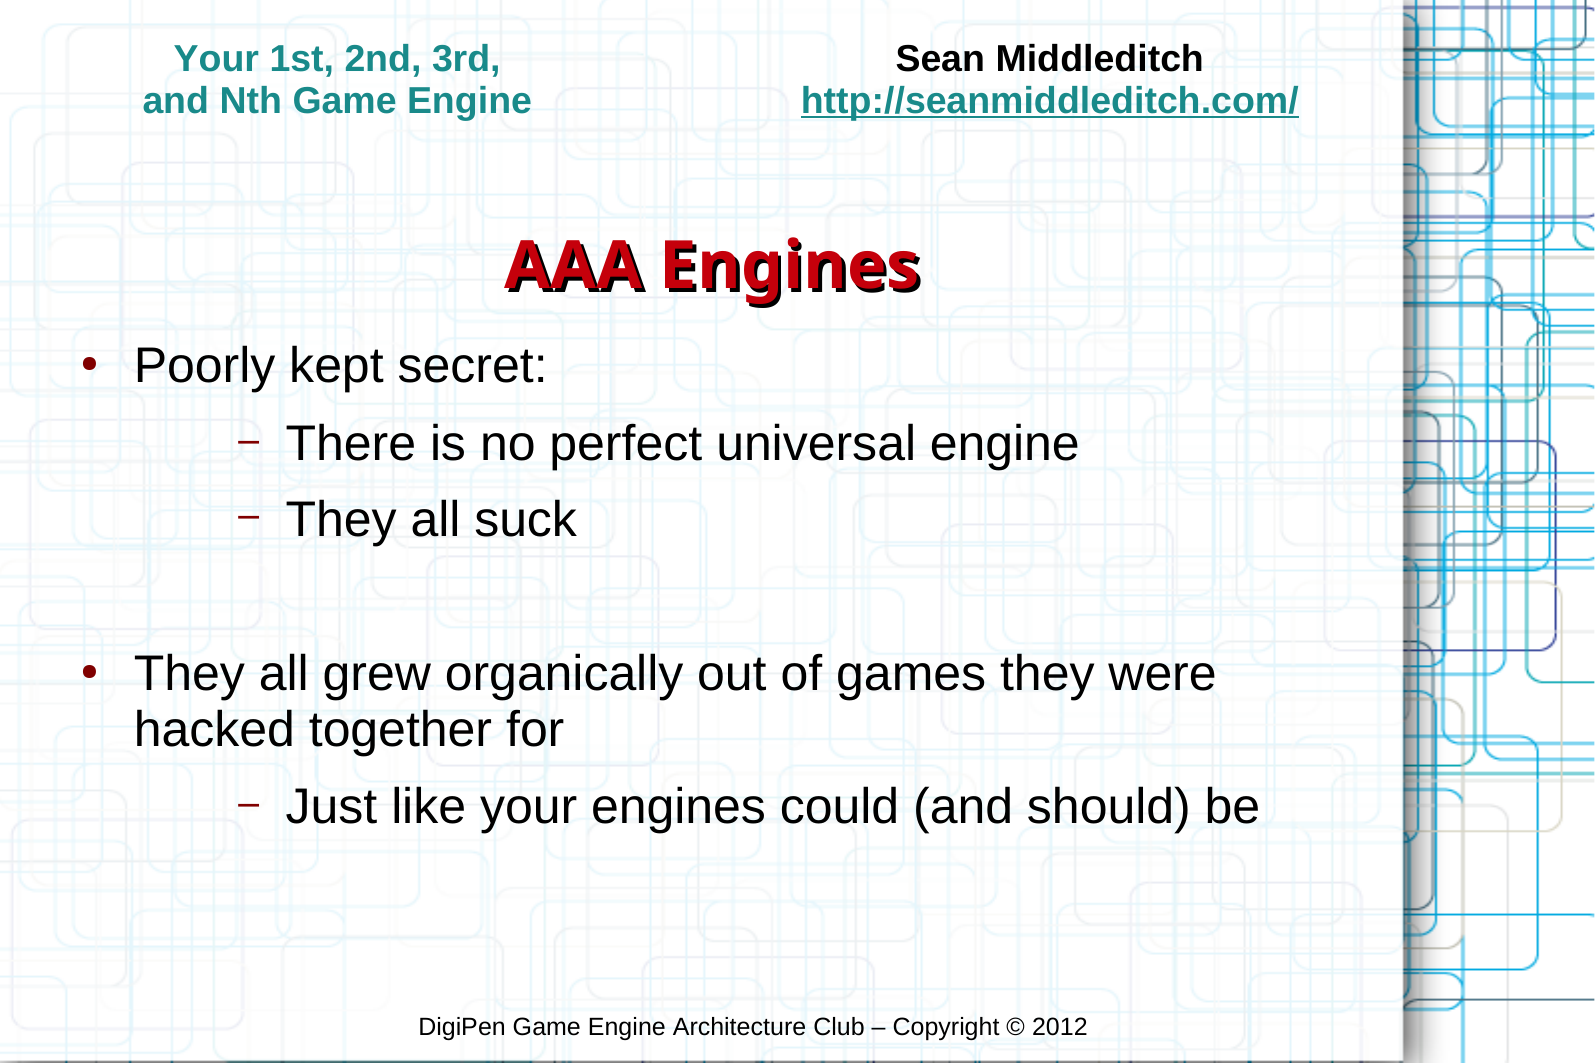

Your 1st, 2nd, 3rd,
and Nth Game Engine
Sean Middleditch
http://seanmiddleditch.com/
# AAA Engines
Poorly kept secret:
There is no perfect universal engine
They all suck
They all grew organically out of games they were hacked together for
Just like your engines could (and should) be
DigiPen Game Engine Architecture Club – Copyright © 2012